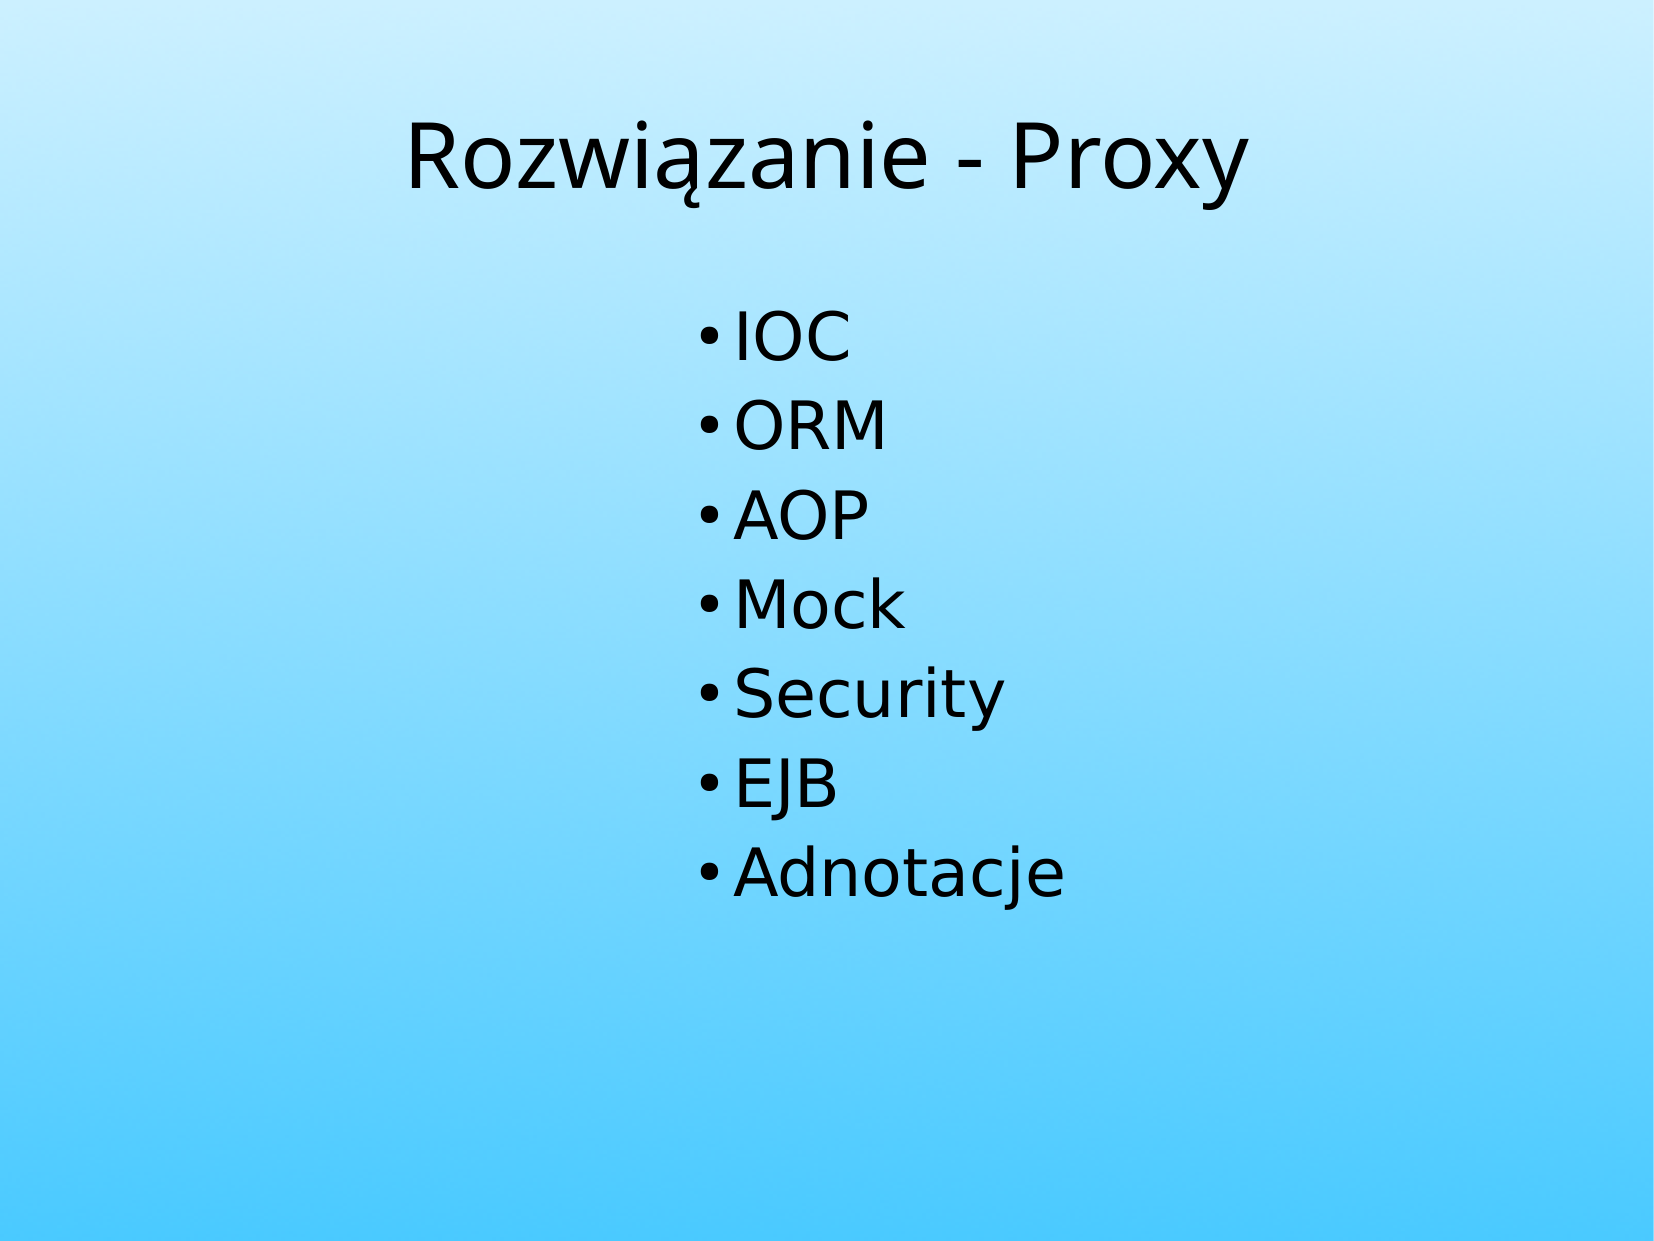

Rozwiązanie - Proxy
# IOC
ORM
AOP
Mock
Security
EJB
Adnotacje